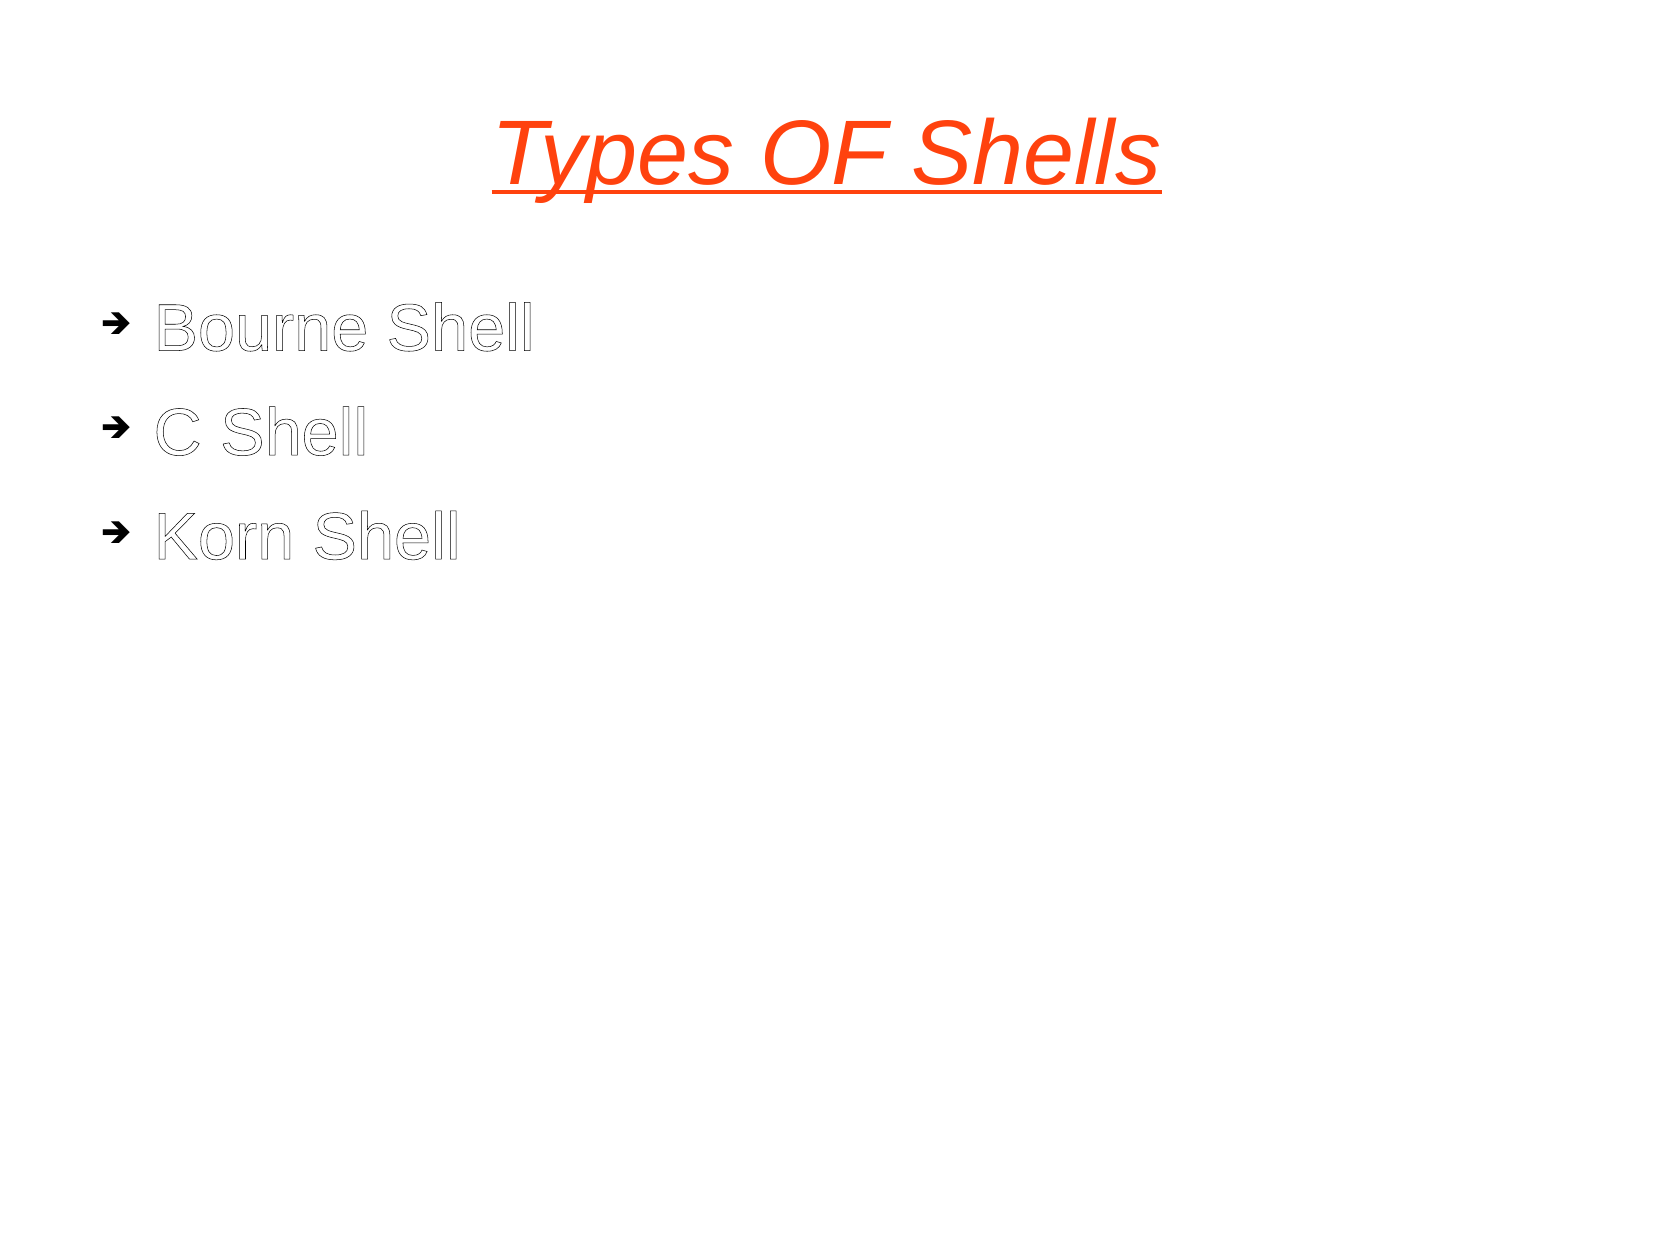

# Types OF Shells
Bourne Shell
C Shell
Korn Shell